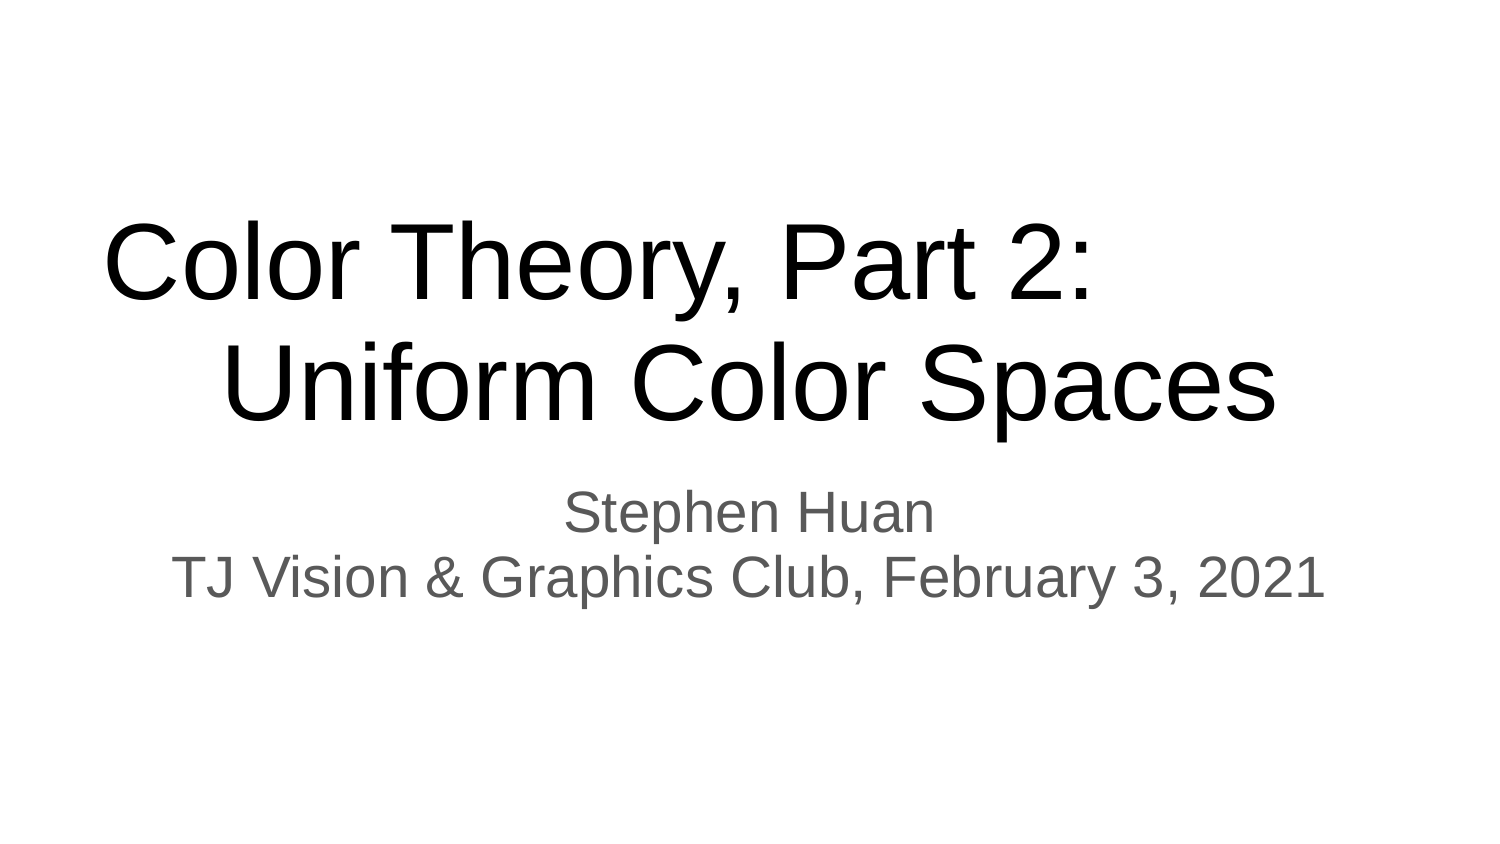

# Color Theory, Part 2: Uniform Color Spaces
Stephen Huan
TJ Vision & Graphics Club, February 3, 2021